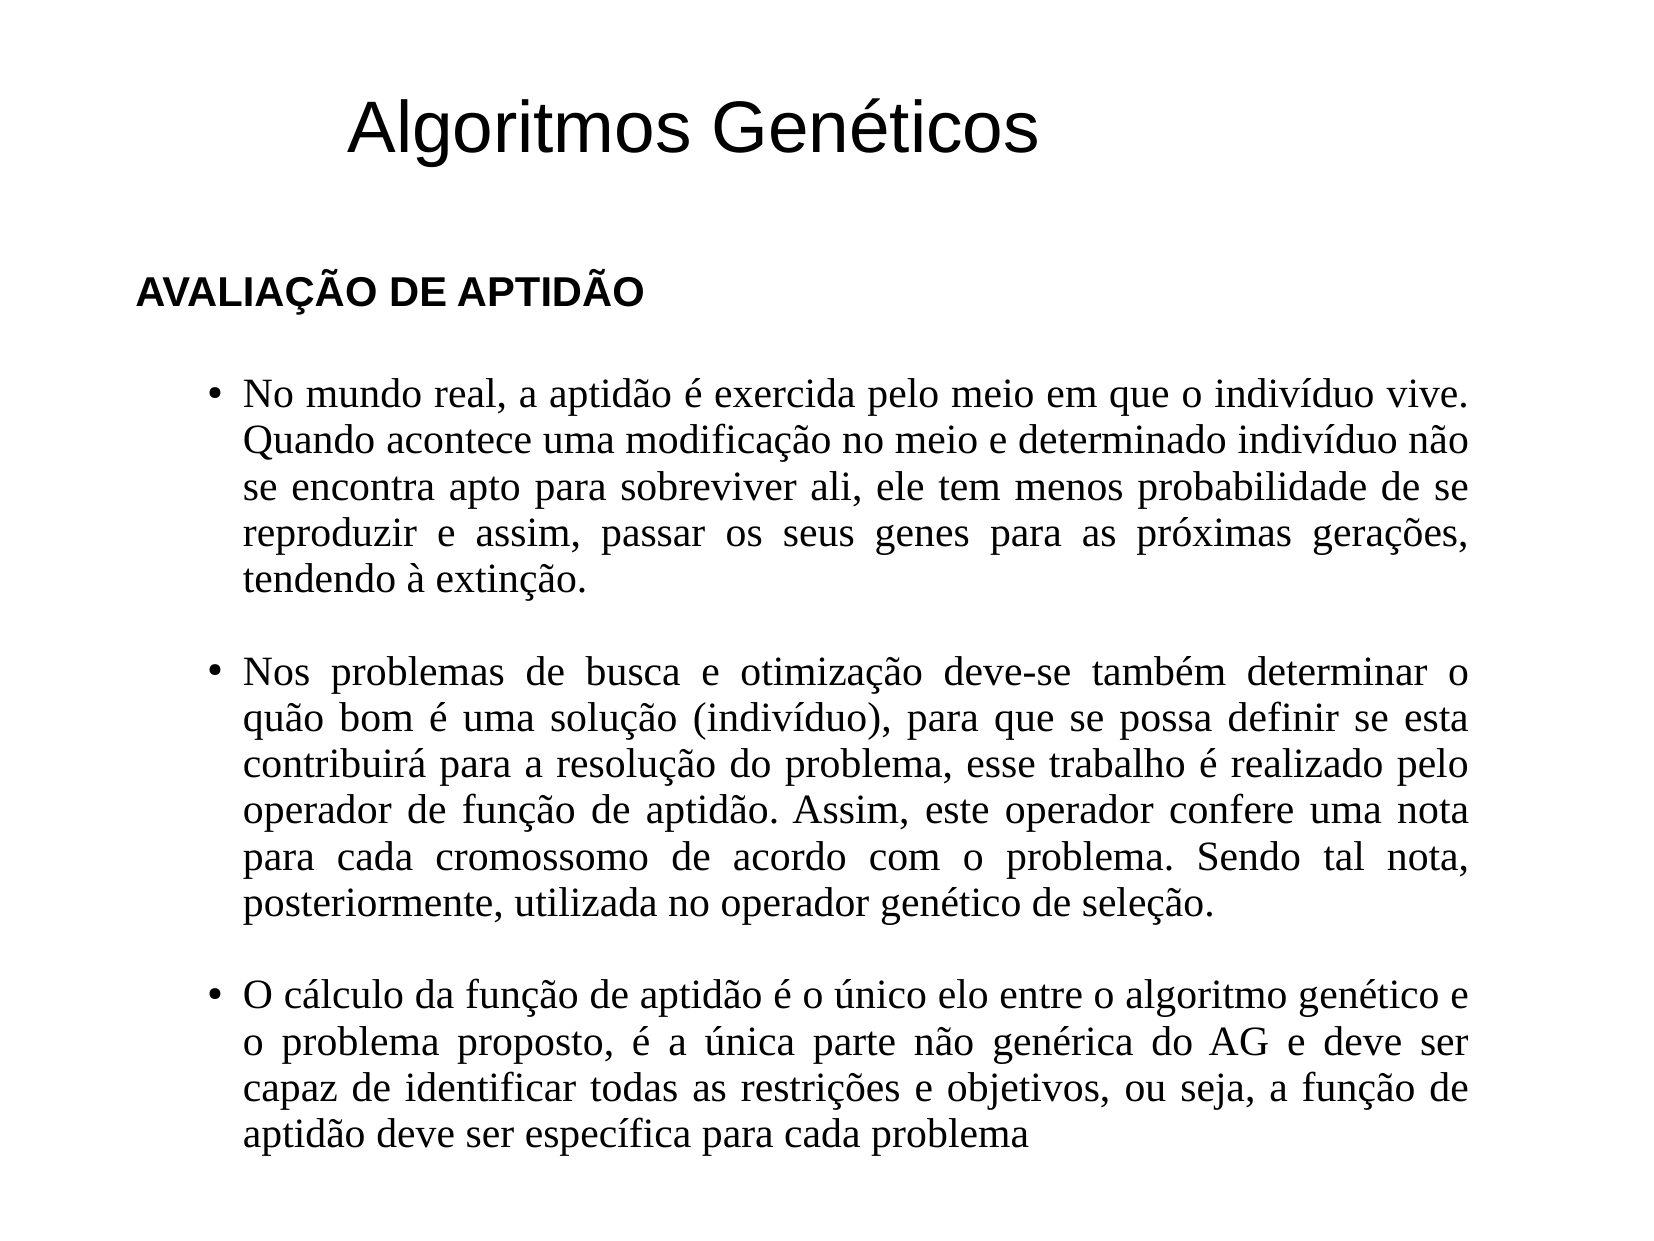

# Algoritmos Genéticos
AVALIAÇÃO DE APTIDÃO
No mundo real, a aptidão é exercida pelo meio em que o indivíduo vive. Quando acontece uma modificação no meio e determinado indivíduo não se encontra apto para sobreviver ali, ele tem menos probabilidade de se reproduzir e assim, passar os seus genes para as próximas gerações, tendendo à extinção.
Nos problemas de busca e otimização deve-se também determinar o quão bom é uma solução (indivíduo), para que se possa definir se esta contribuirá para a resolução do problema, esse trabalho é realizado pelo operador de função de aptidão. Assim, este operador confere uma nota para cada cromossomo de acordo com o problema. Sendo tal nota, posteriormente, utilizada no operador genético de seleção.
O cálculo da função de aptidão é o único elo entre o algoritmo genético e o problema proposto, é a única parte não genérica do AG e deve ser capaz de identificar todas as restrições e objetivos, ou seja, a função de aptidão deve ser específica para cada problema